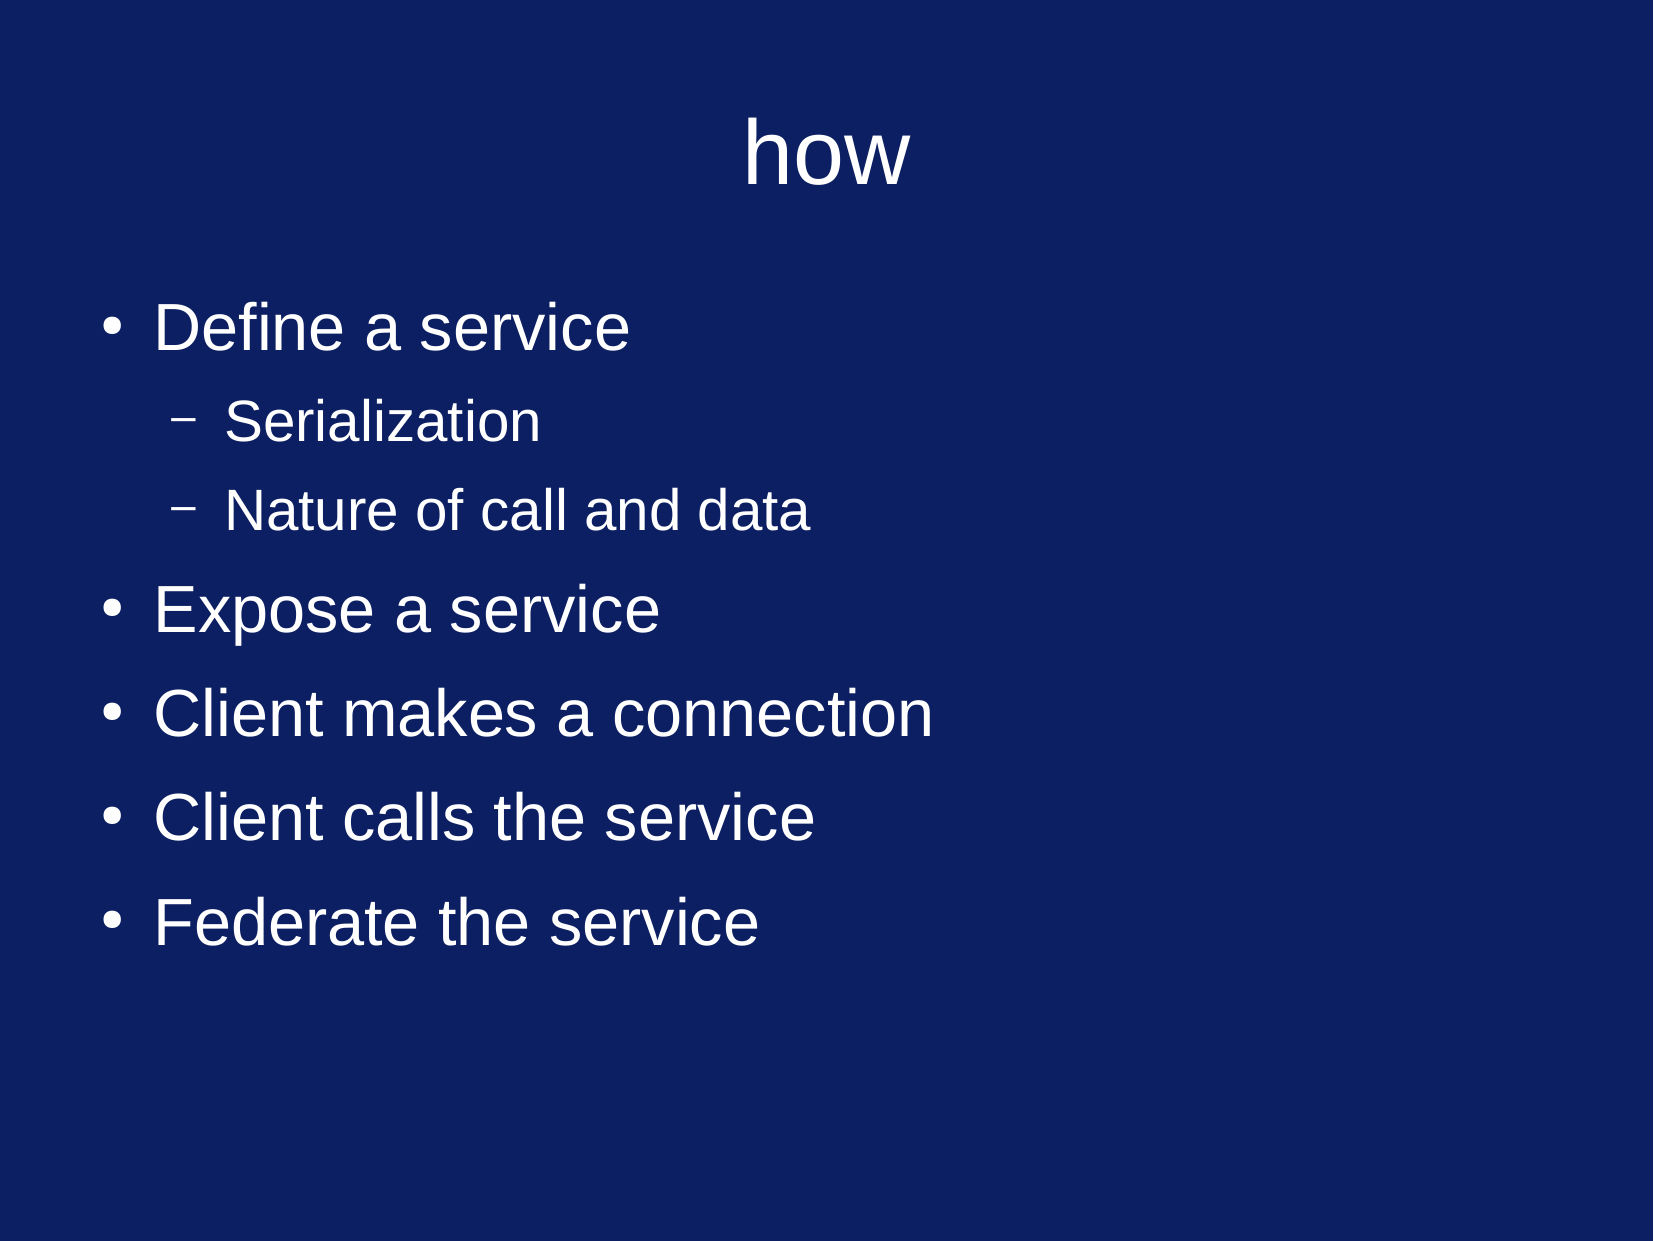

# how
Define a service
Serialization
Nature of call and data
Expose a service
Client makes a connection
Client calls the service
Federate the service